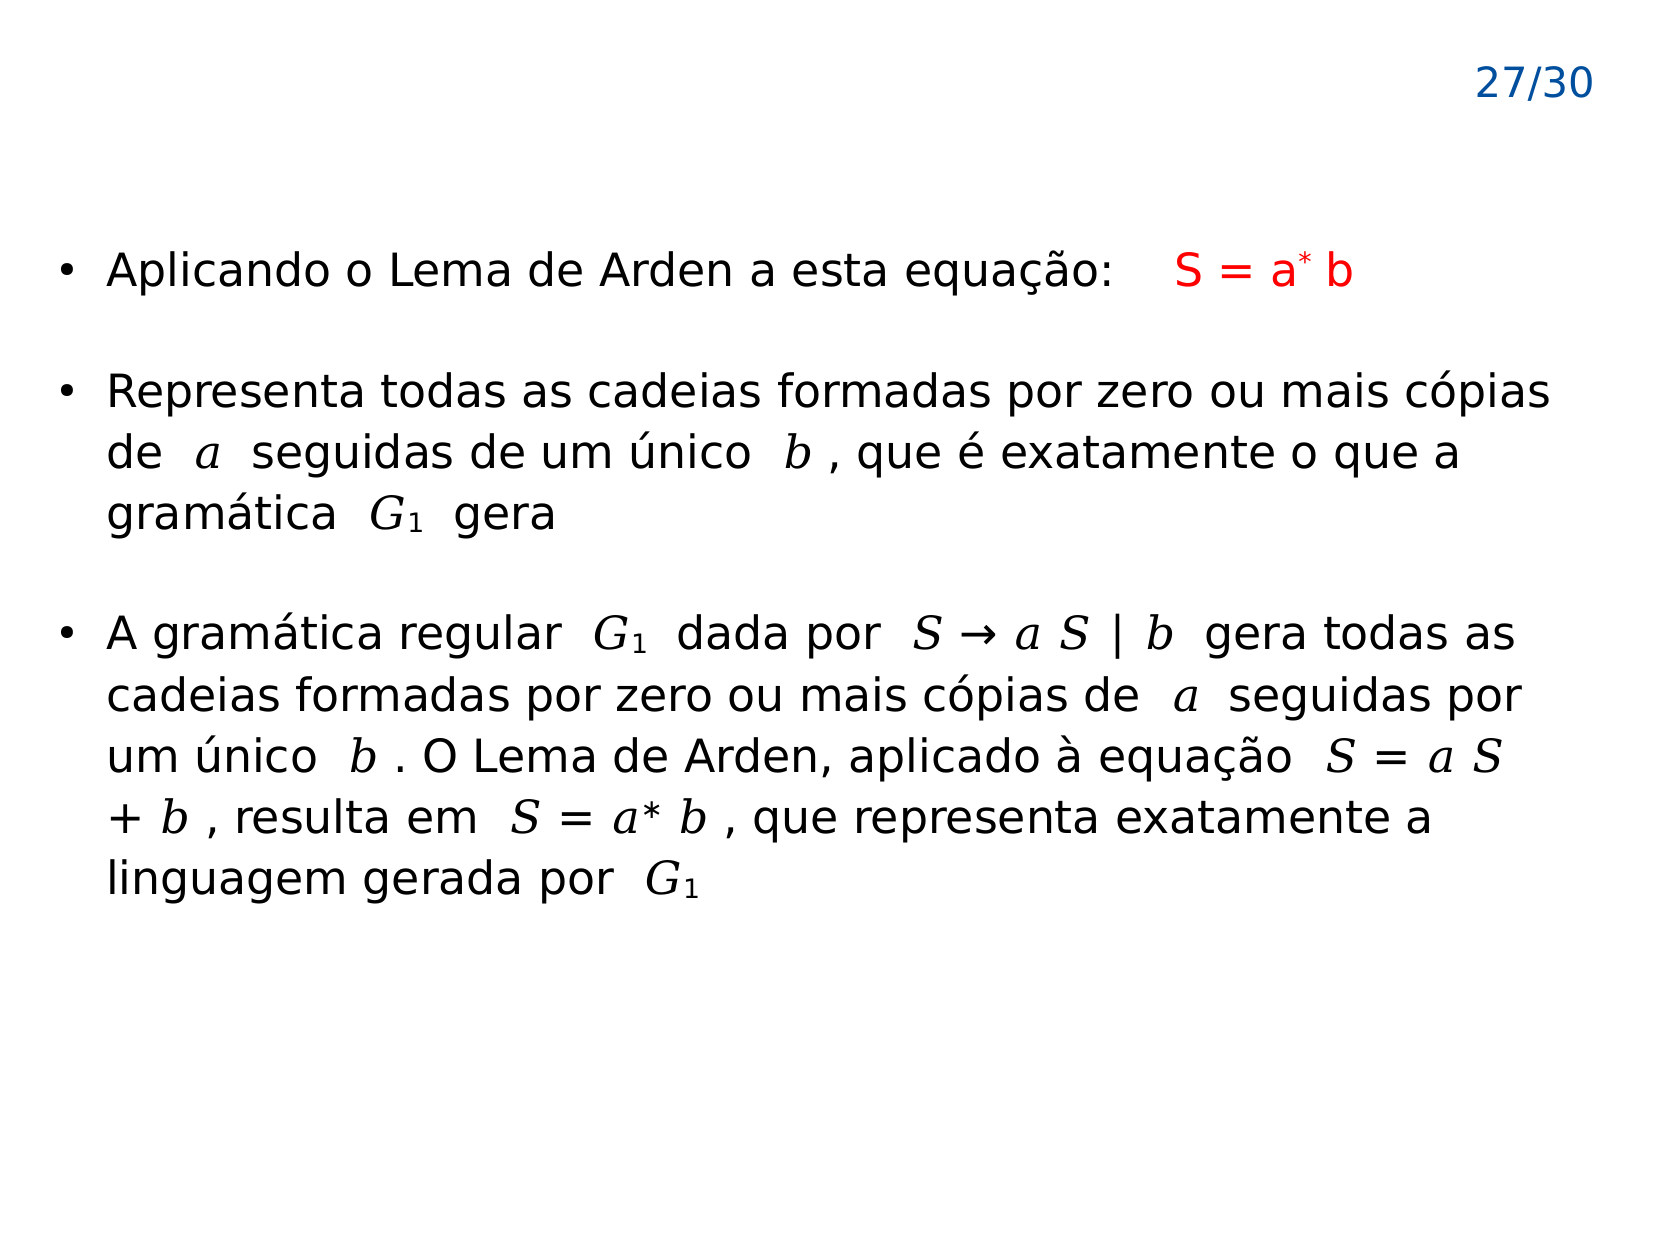

#
27
Aplicando o Lema de Arden a esta equação: S = a* b
Representa todas as cadeias formadas por zero ou mais cópias de 𝑎 seguidas de um único 𝑏 , que é exatamente o que a gramática 𝐺1 gera
A gramática regular 𝐺1 dada por 𝑆 → 𝑎 𝑆 ∣ 𝑏 gera todas as cadeias formadas por zero ou mais cópias de 𝑎 seguidas por um único 𝑏 . O Lema de Arden, aplicado à equação 𝑆 = 𝑎 𝑆 + 𝑏 , resulta em 𝑆 = 𝑎∗ 𝑏 , que representa exatamente a linguagem gerada por 𝐺1